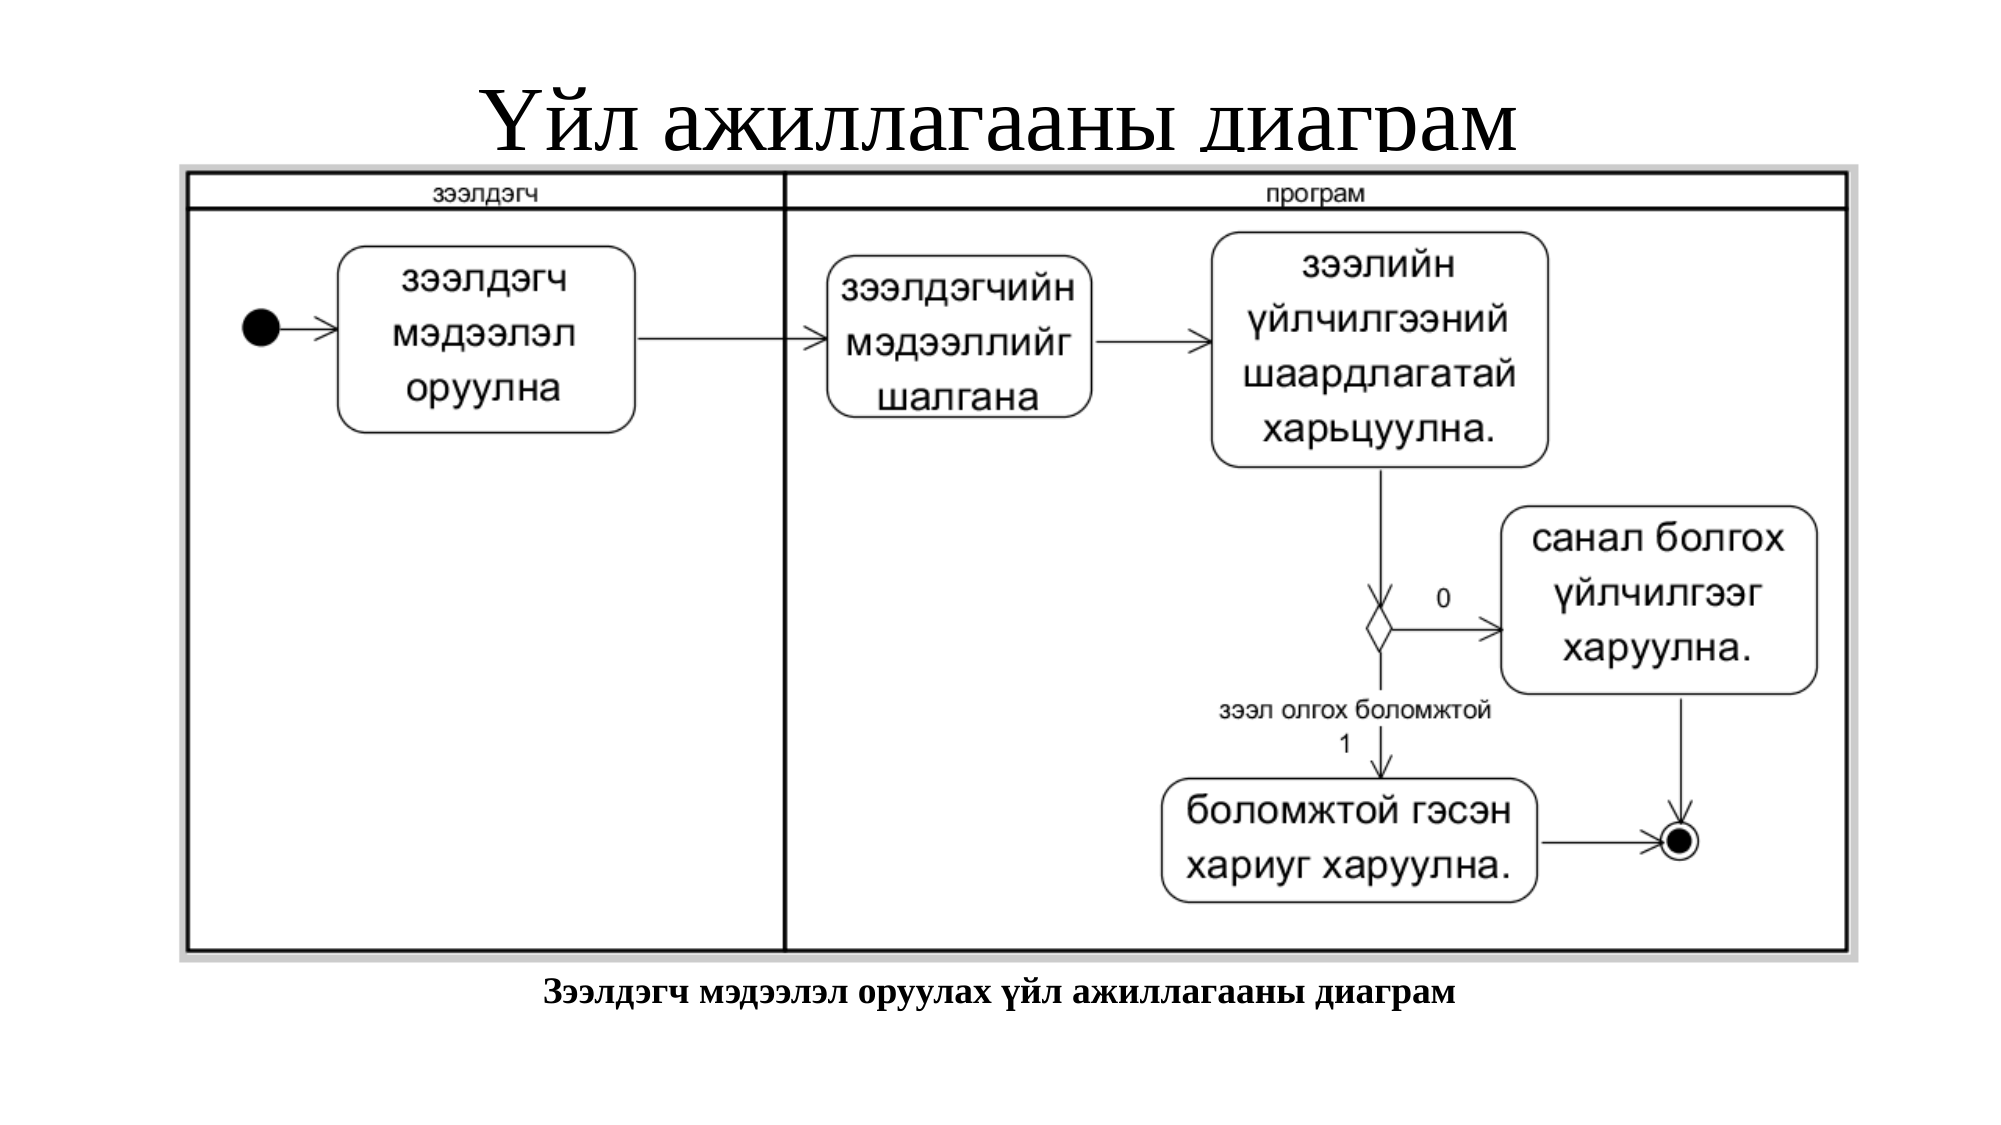

Үйл ажиллагааны диаграм
Зээлдэгч мэдээлэл оруулах үйл ажиллагааны диаграм